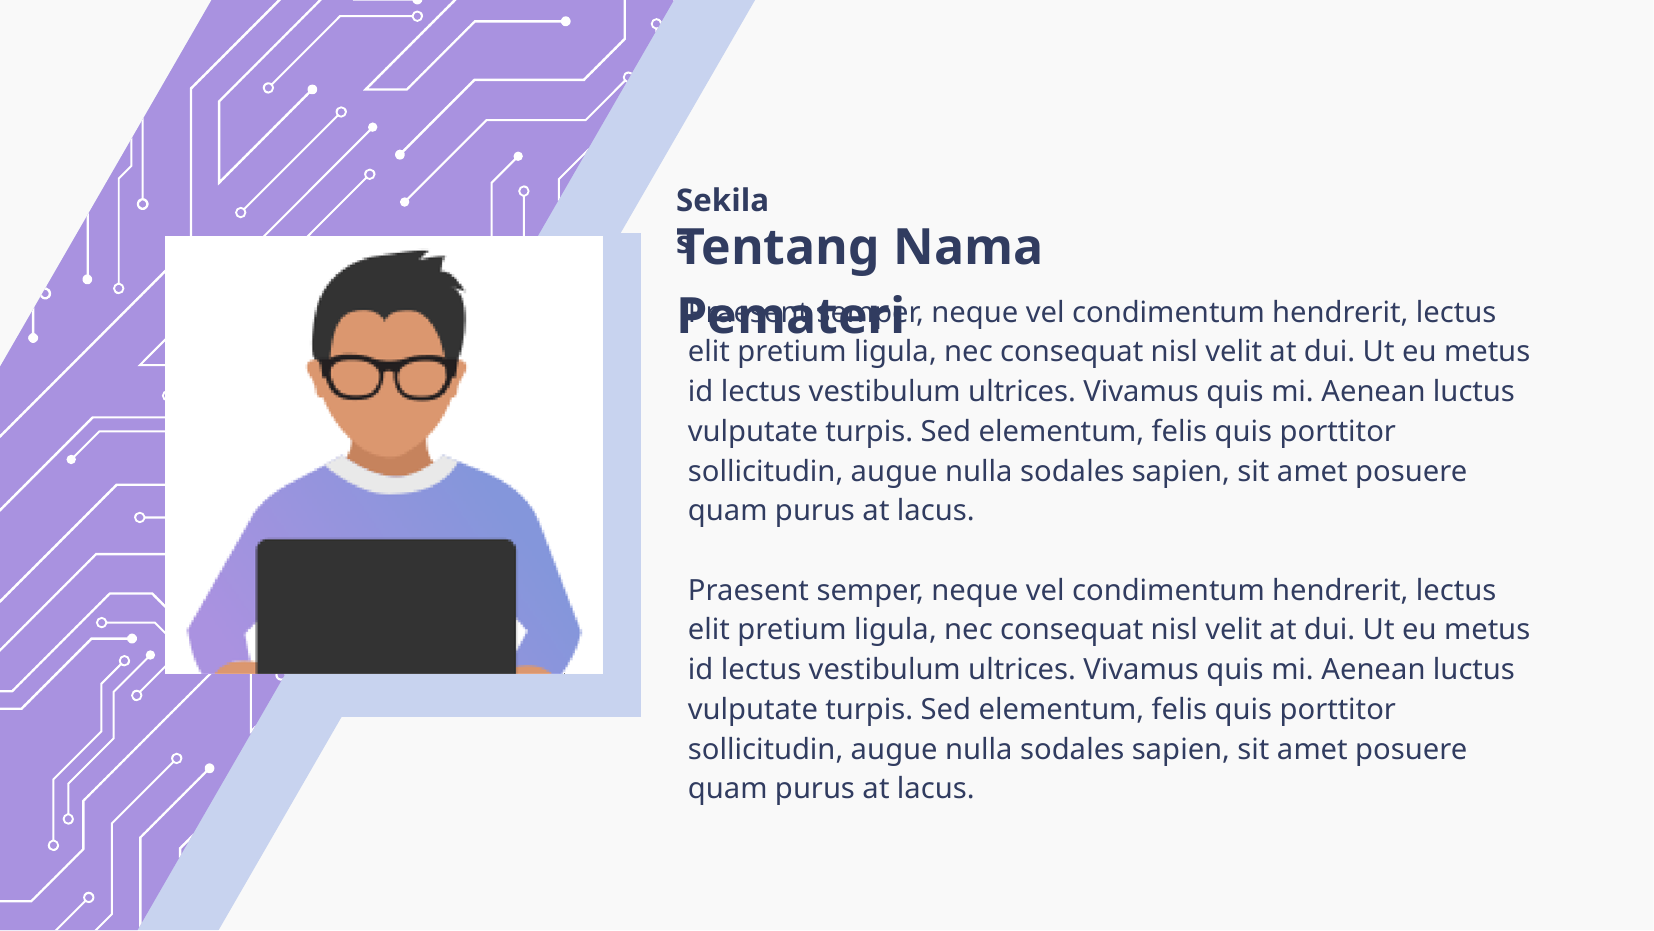

Sekilas
Tentang Nama Pemateri
Praesent semper, neque vel condimentum hendrerit, lectus elit pretium ligula, nec consequat nisl velit at dui. Ut eu metus id lectus vestibulum ultrices. Vivamus quis mi. Aenean luctus vulputate turpis. Sed elementum, felis quis porttitor sollicitudin, augue nulla sodales sapien, sit amet posuere quam purus at lacus.
Praesent semper, neque vel condimentum hendrerit, lectus elit pretium ligula, nec consequat nisl velit at dui. Ut eu metus id lectus vestibulum ultrices. Vivamus quis mi. Aenean luctus vulputate turpis. Sed elementum, felis quis porttitor sollicitudin, augue nulla sodales sapien, sit amet posuere quam purus at lacus.